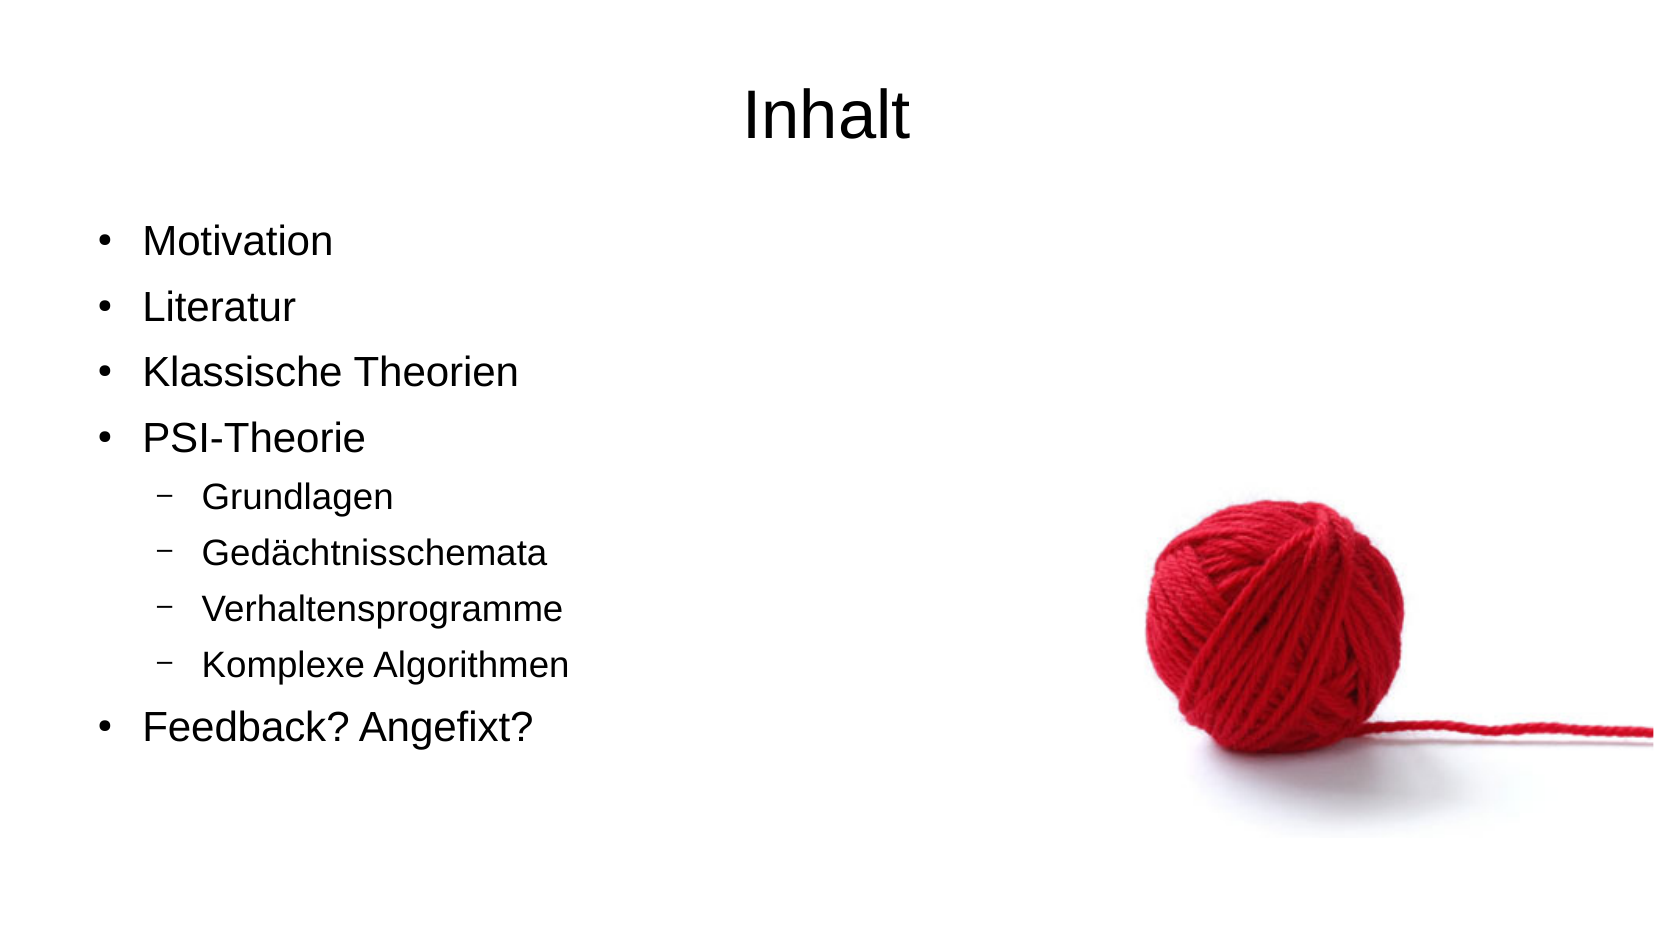

# Inhalt
Motivation
Literatur
Klassische Theorien
PSI-Theorie
Grundlagen
Gedächtnisschemata
Verhaltensprogramme
Komplexe Algorithmen
Feedback? Angefixt?